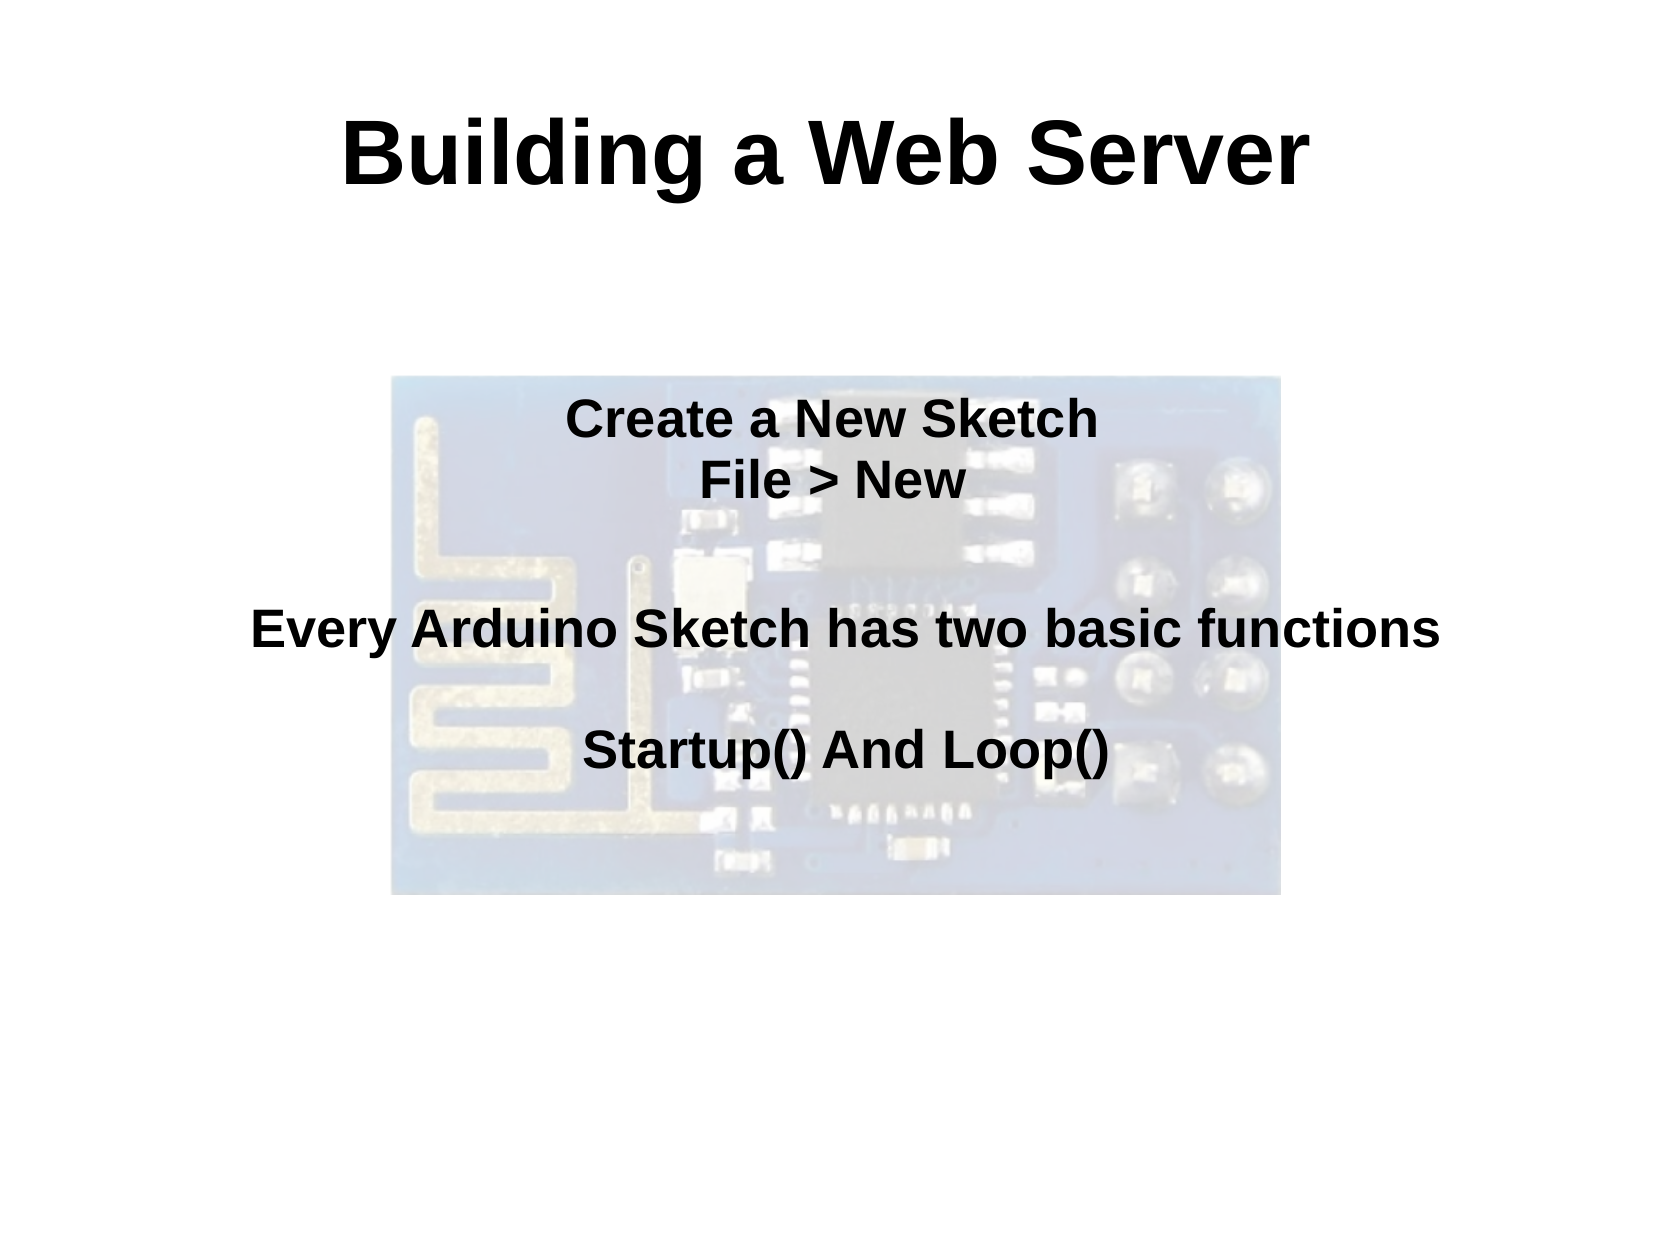

# Building a Web Server
Create a New Sketch
File > New
Every Arduino Sketch has two basic functions
Startup() And Loop()